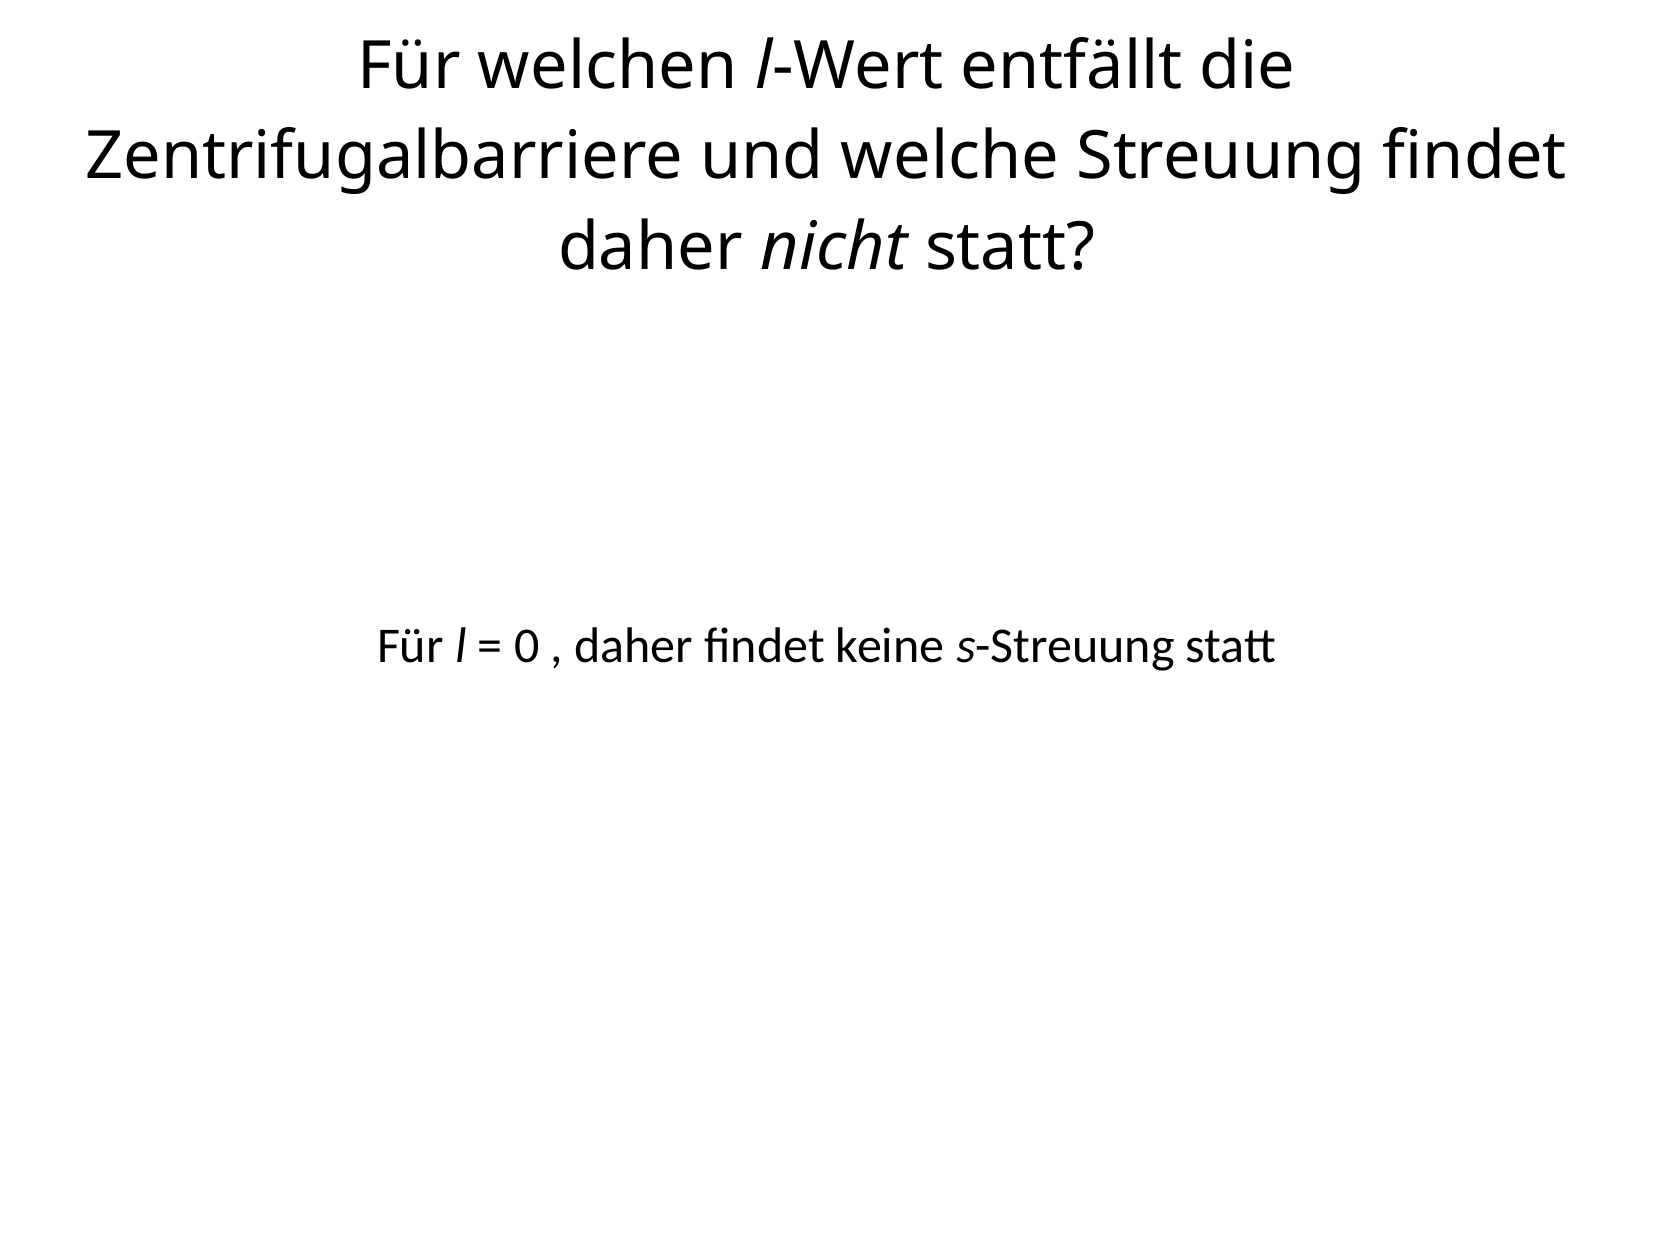

# Für welchen l-Wert entfällt die Zentrifugalbarriere und welche Streuung findet daher nicht statt?
Für l = 0 , daher findet keine s-Streuung statt